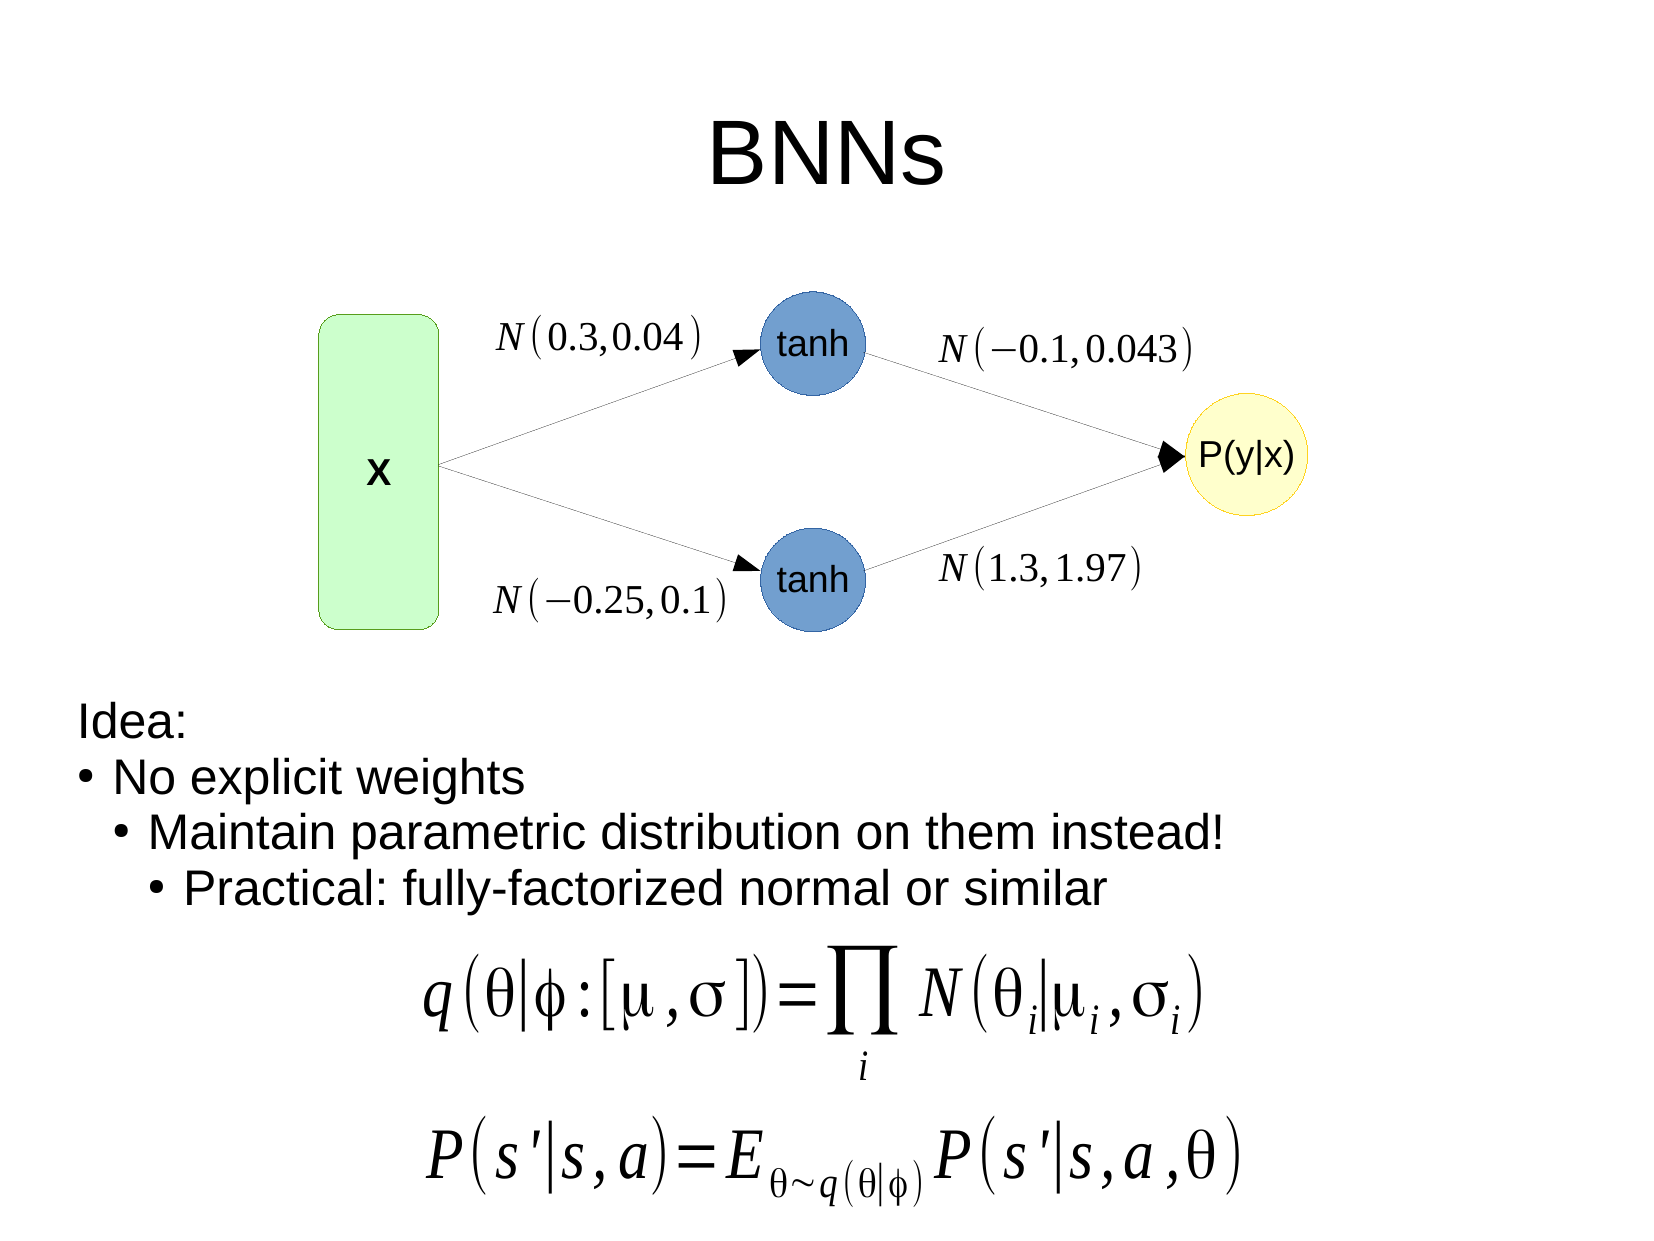

# BNNs
tanh
X
Idea:
No explicit weights
Maintain parametric distribution on them instead!
Practical: fully-factorized normal or similar
P(y|x)
tanh